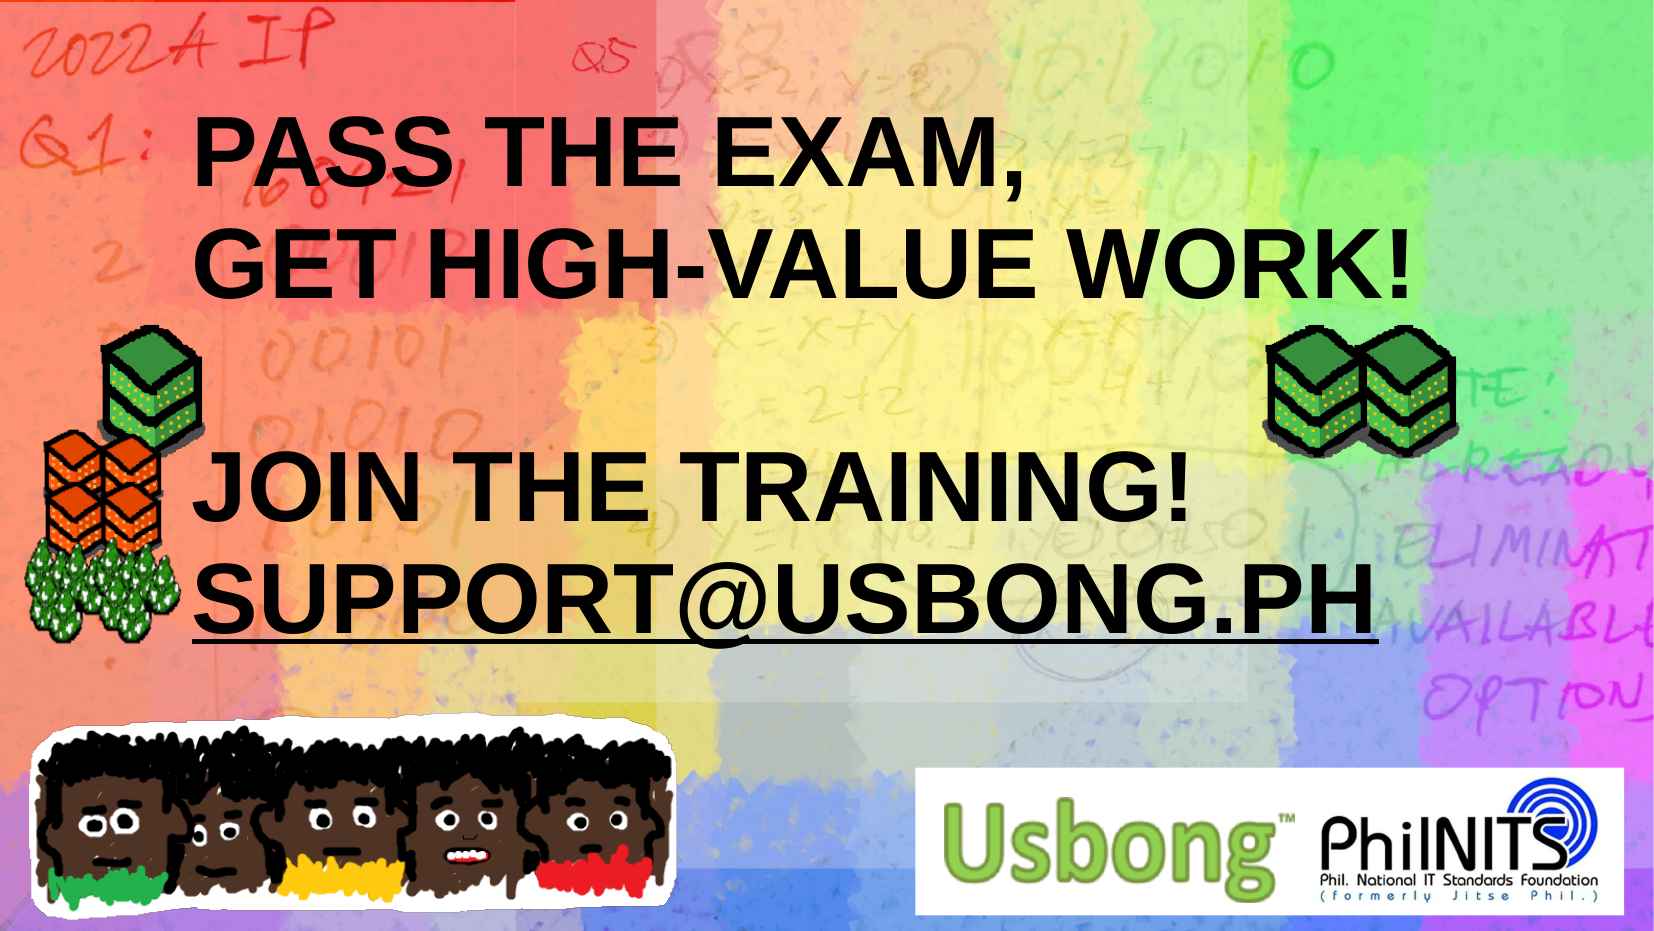

PASS THE EXAM,
GET HIGH-VALUE WORK!
JOIN THE TRAINING!
SUPPORT@USBONG.PH